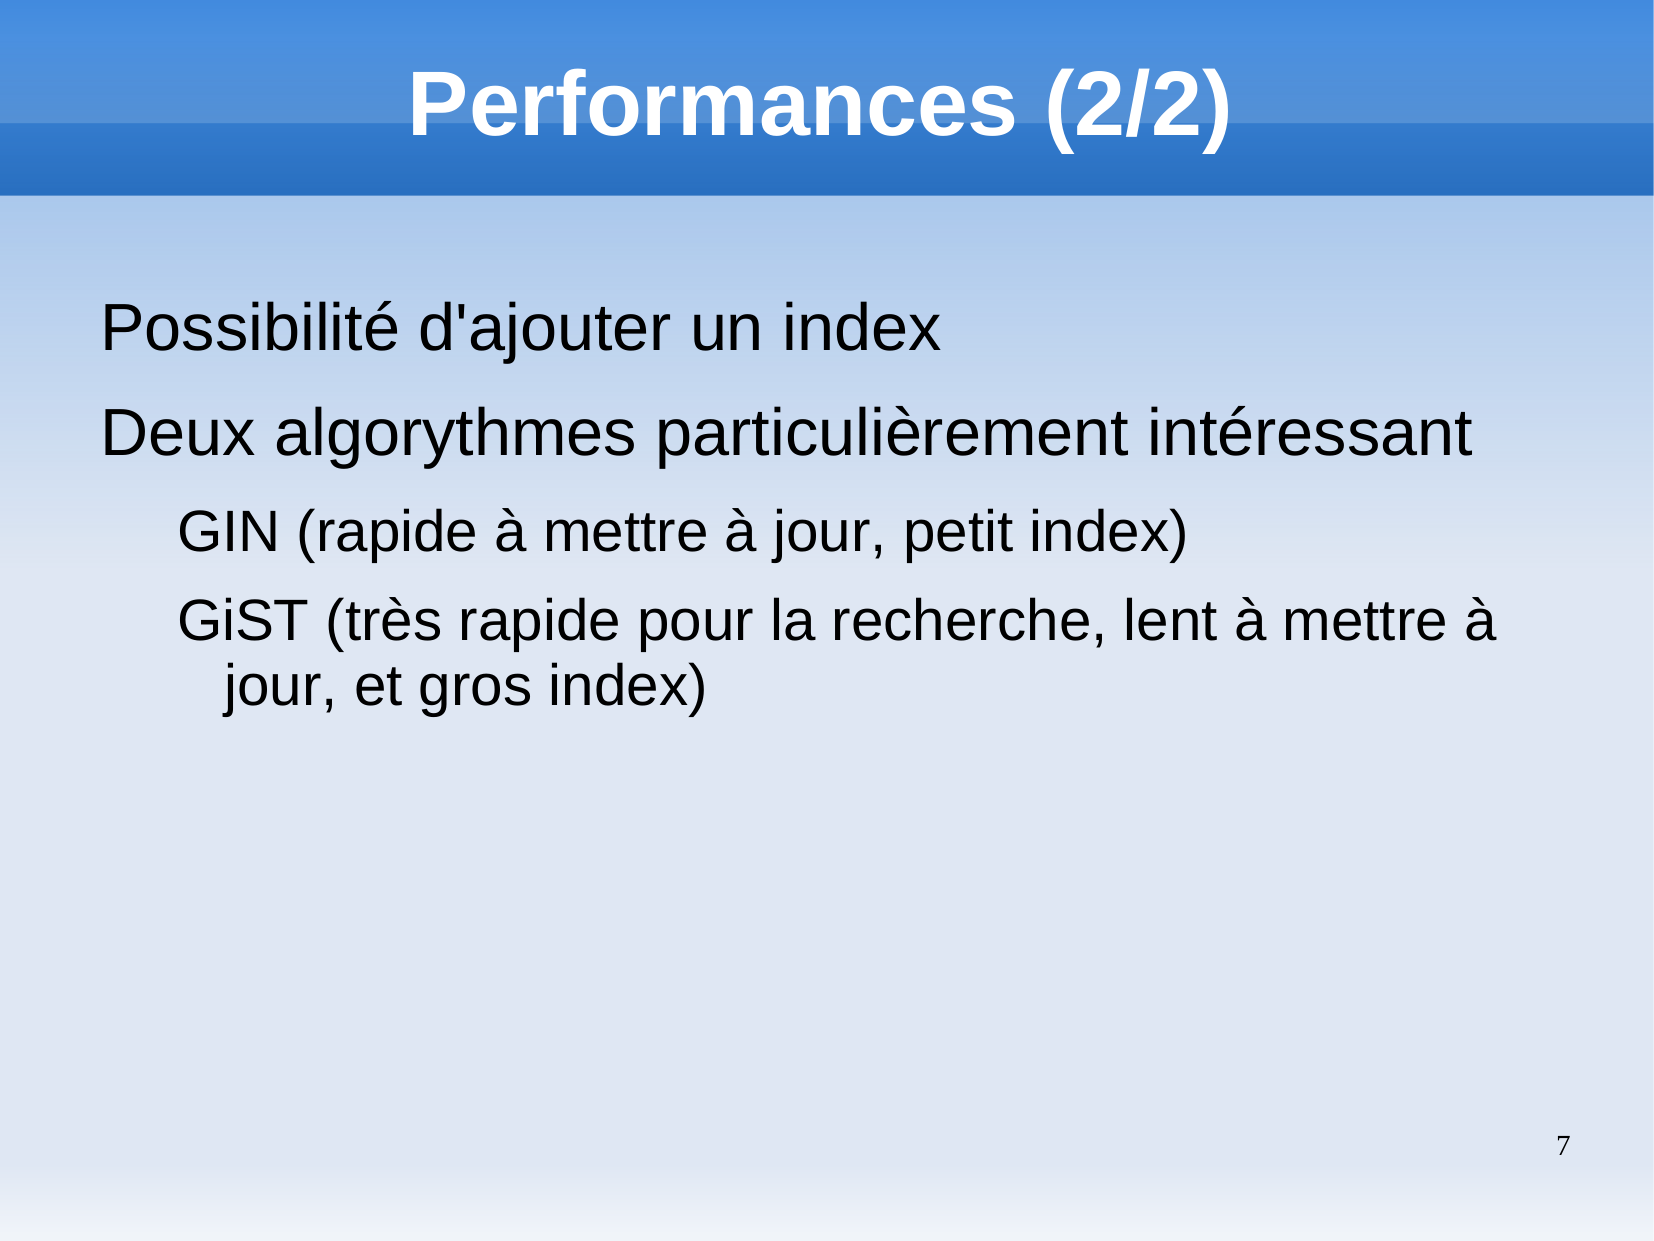

# Performances (2/2)
Possibilité d'ajouter un index
Deux algorythmes particulièrement intéressant
GIN (rapide à mettre à jour, petit index)
GiST (très rapide pour la recherche, lent à mettre à jour, et gros index)
7